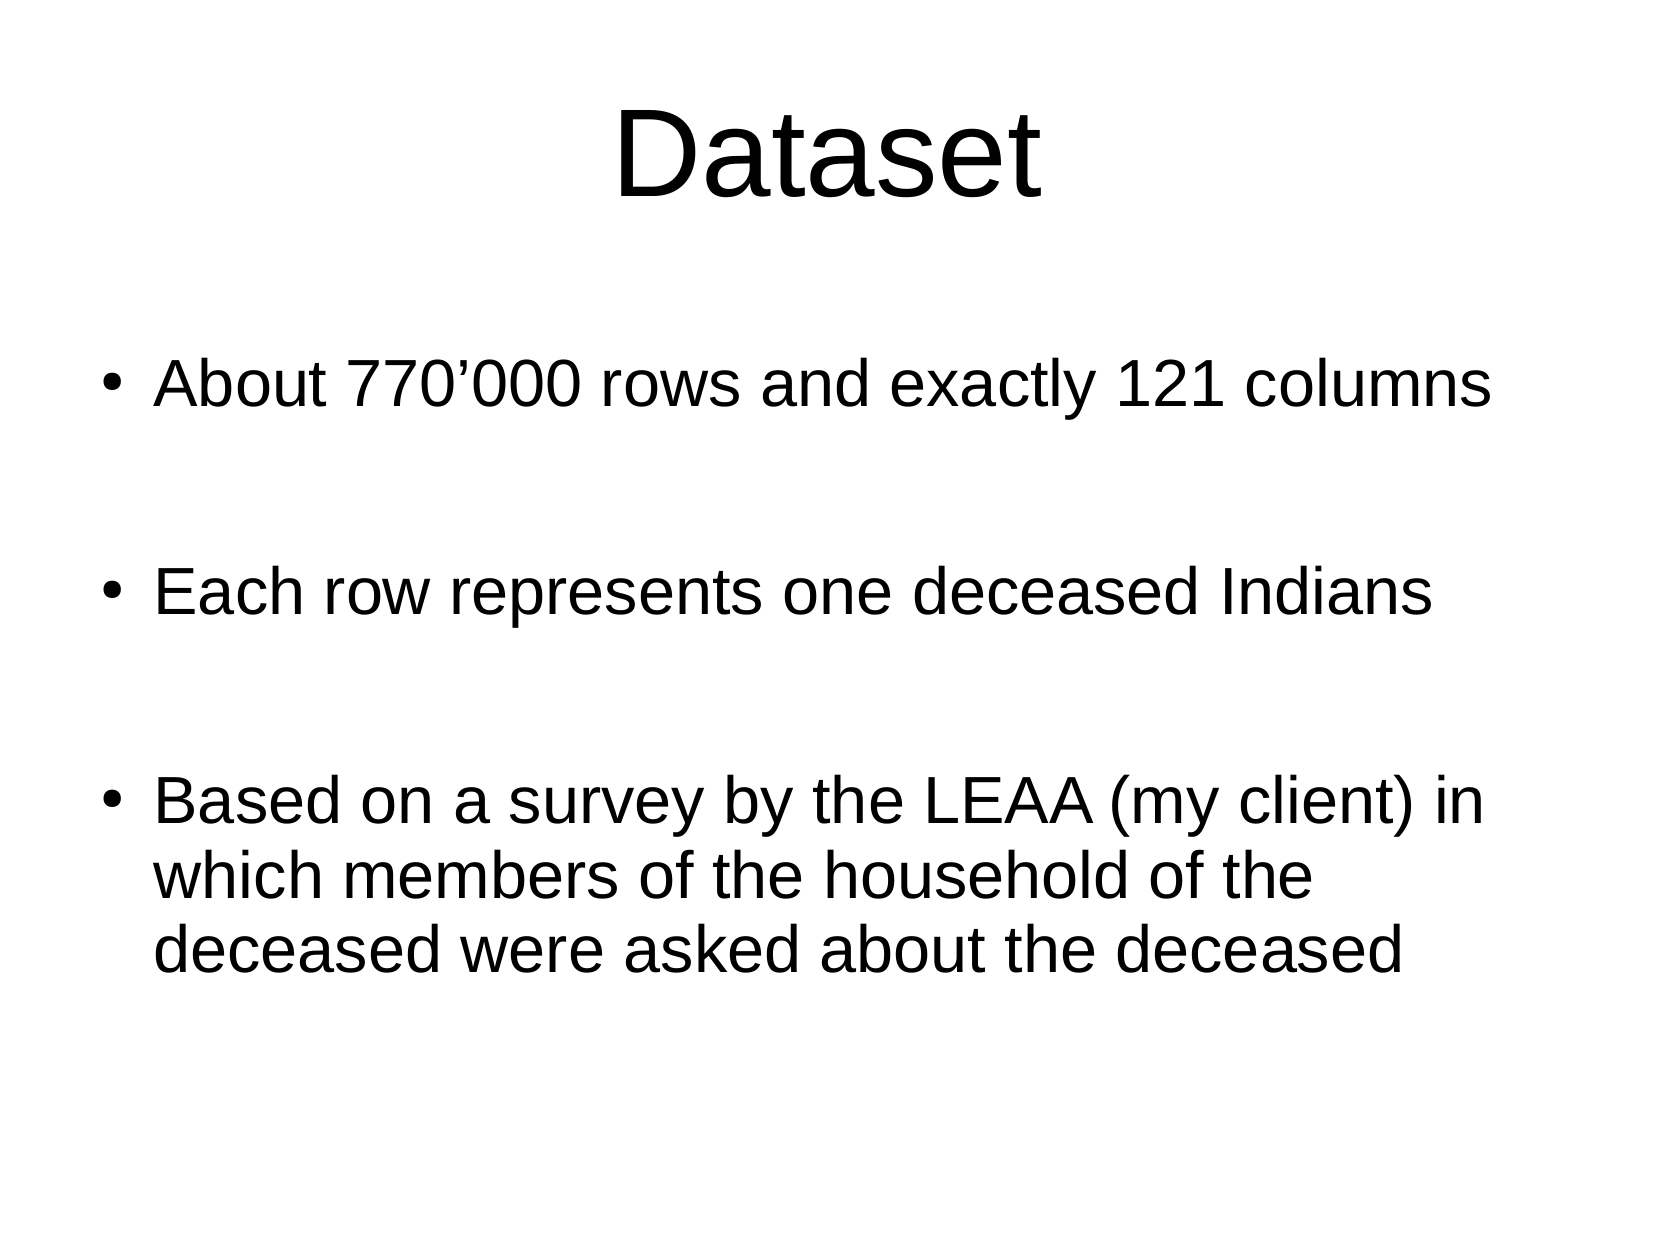

# Dataset
About 770’000 rows and exactly 121 columns
Each row represents one deceased Indians
Based on a survey by the LEAA (my client) in which members of the household of the deceased were asked about the deceased